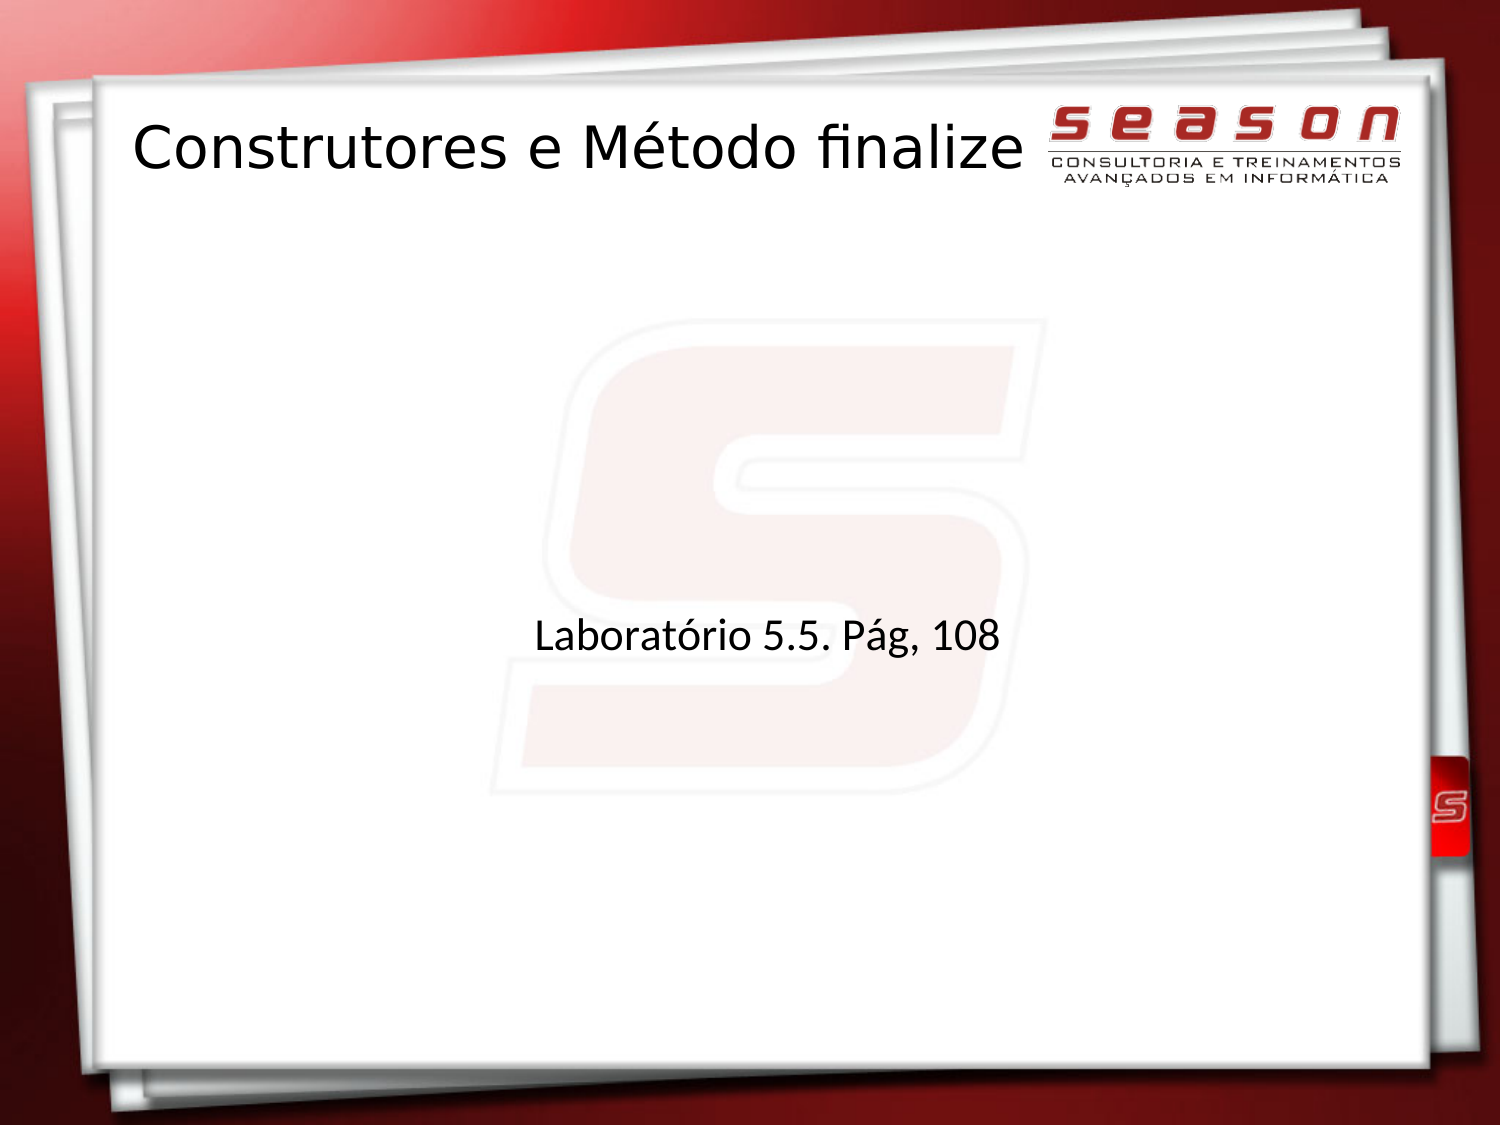

# Construtores e Método finalize
Laboratório 5.5. Pág, 108